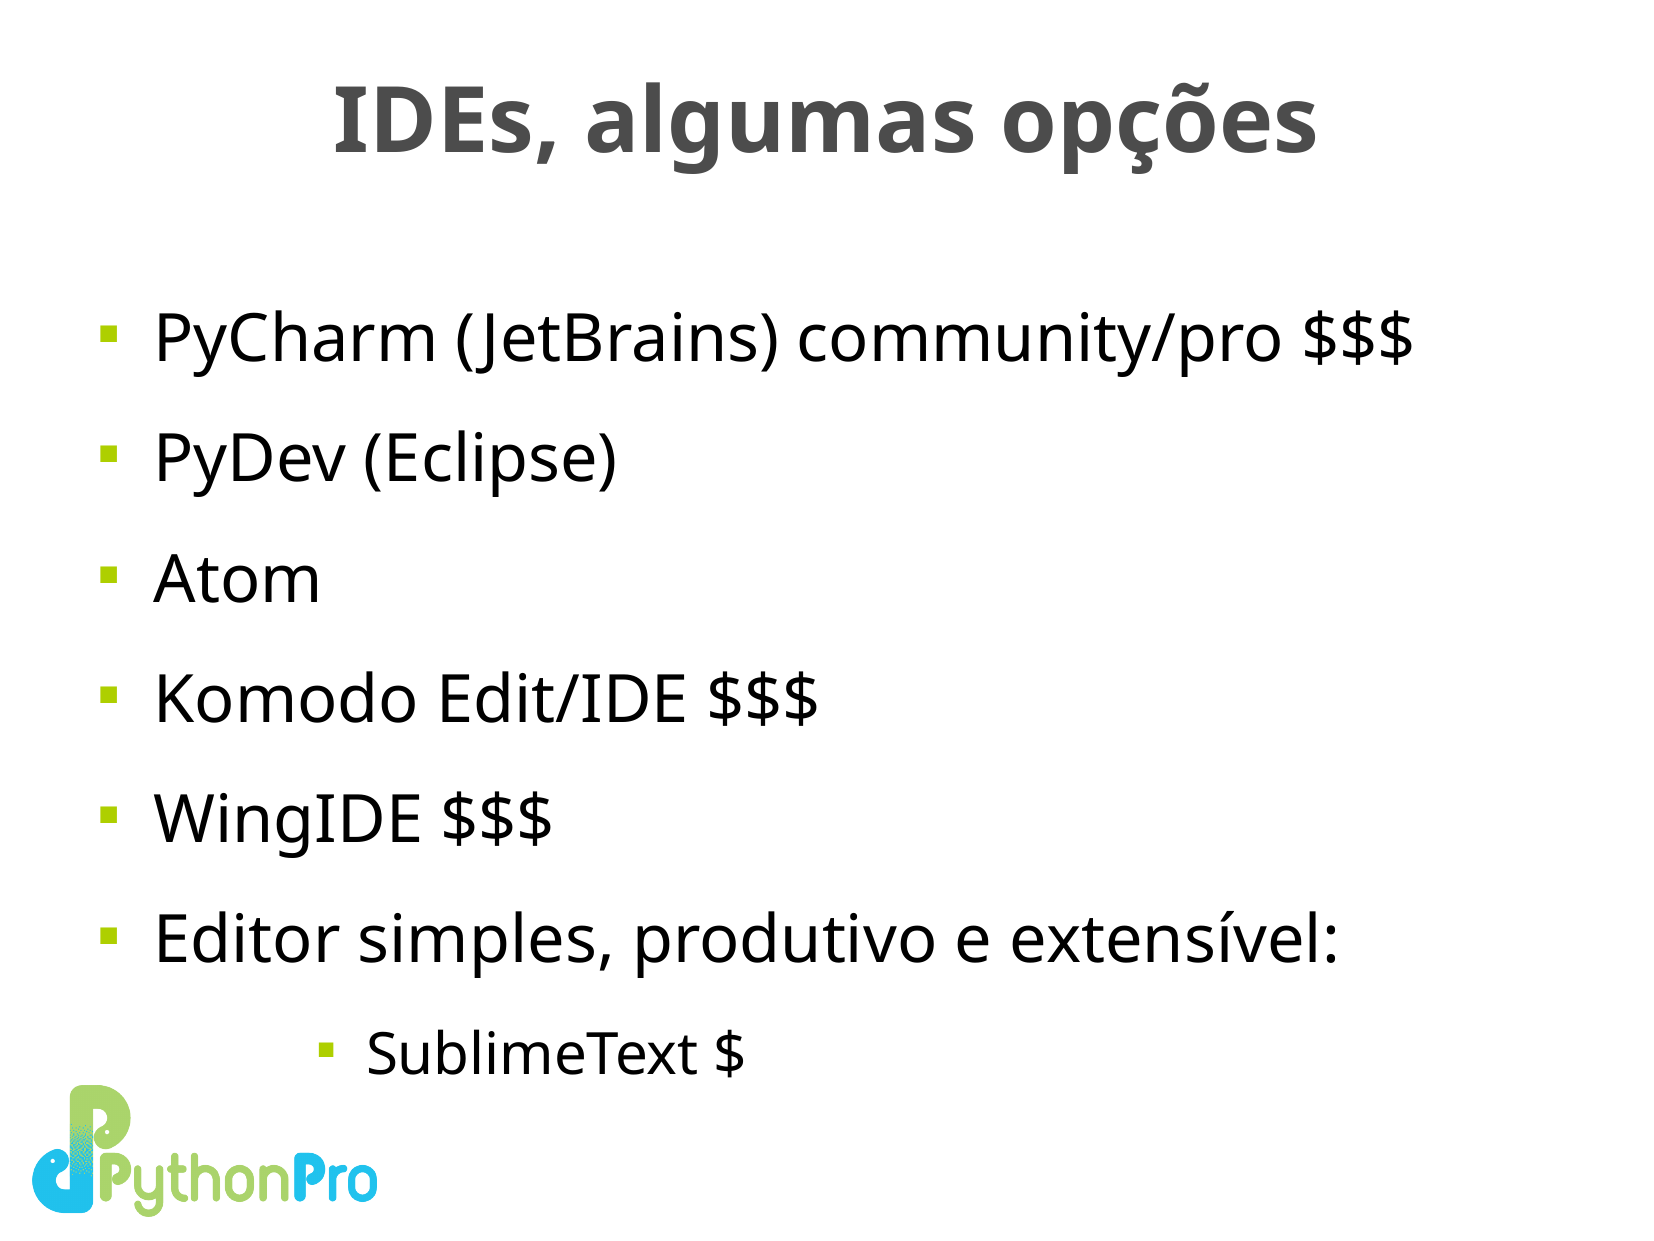

# IDEs, algumas opções
PyCharm (JetBrains) community/pro $$$
PyDev (Eclipse)
Atom
Komodo Edit/IDE $$$
WingIDE $$$
Editor simples, produtivo e extensível:
SublimeText $